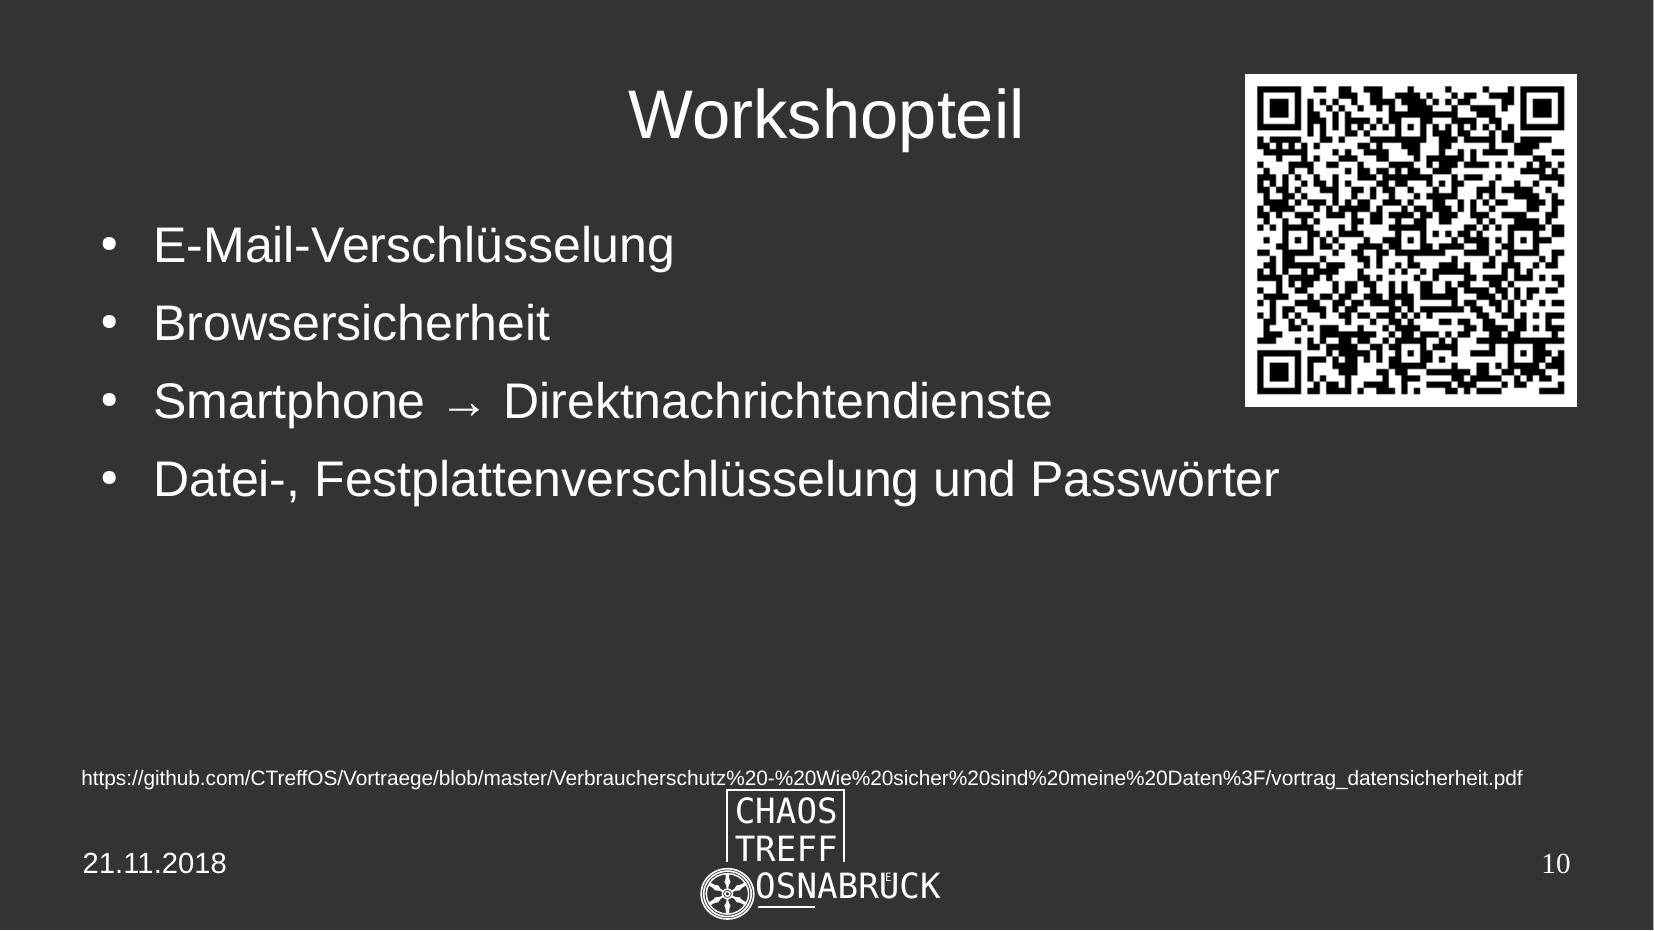

# Workshopteil
E-Mail-Verschlüsselung
Browsersicherheit
Smartphone → Direktnachrichtendienste
Datei-, Festplattenverschlüsselung und Passwörter
https://github.com/CTreffOS/Vortraege/blob/master/Verbraucherschutz%20-%20Wie%20sicher%20sind%20meine%20Daten%3F/vortrag_datensicherheit.pdf
10